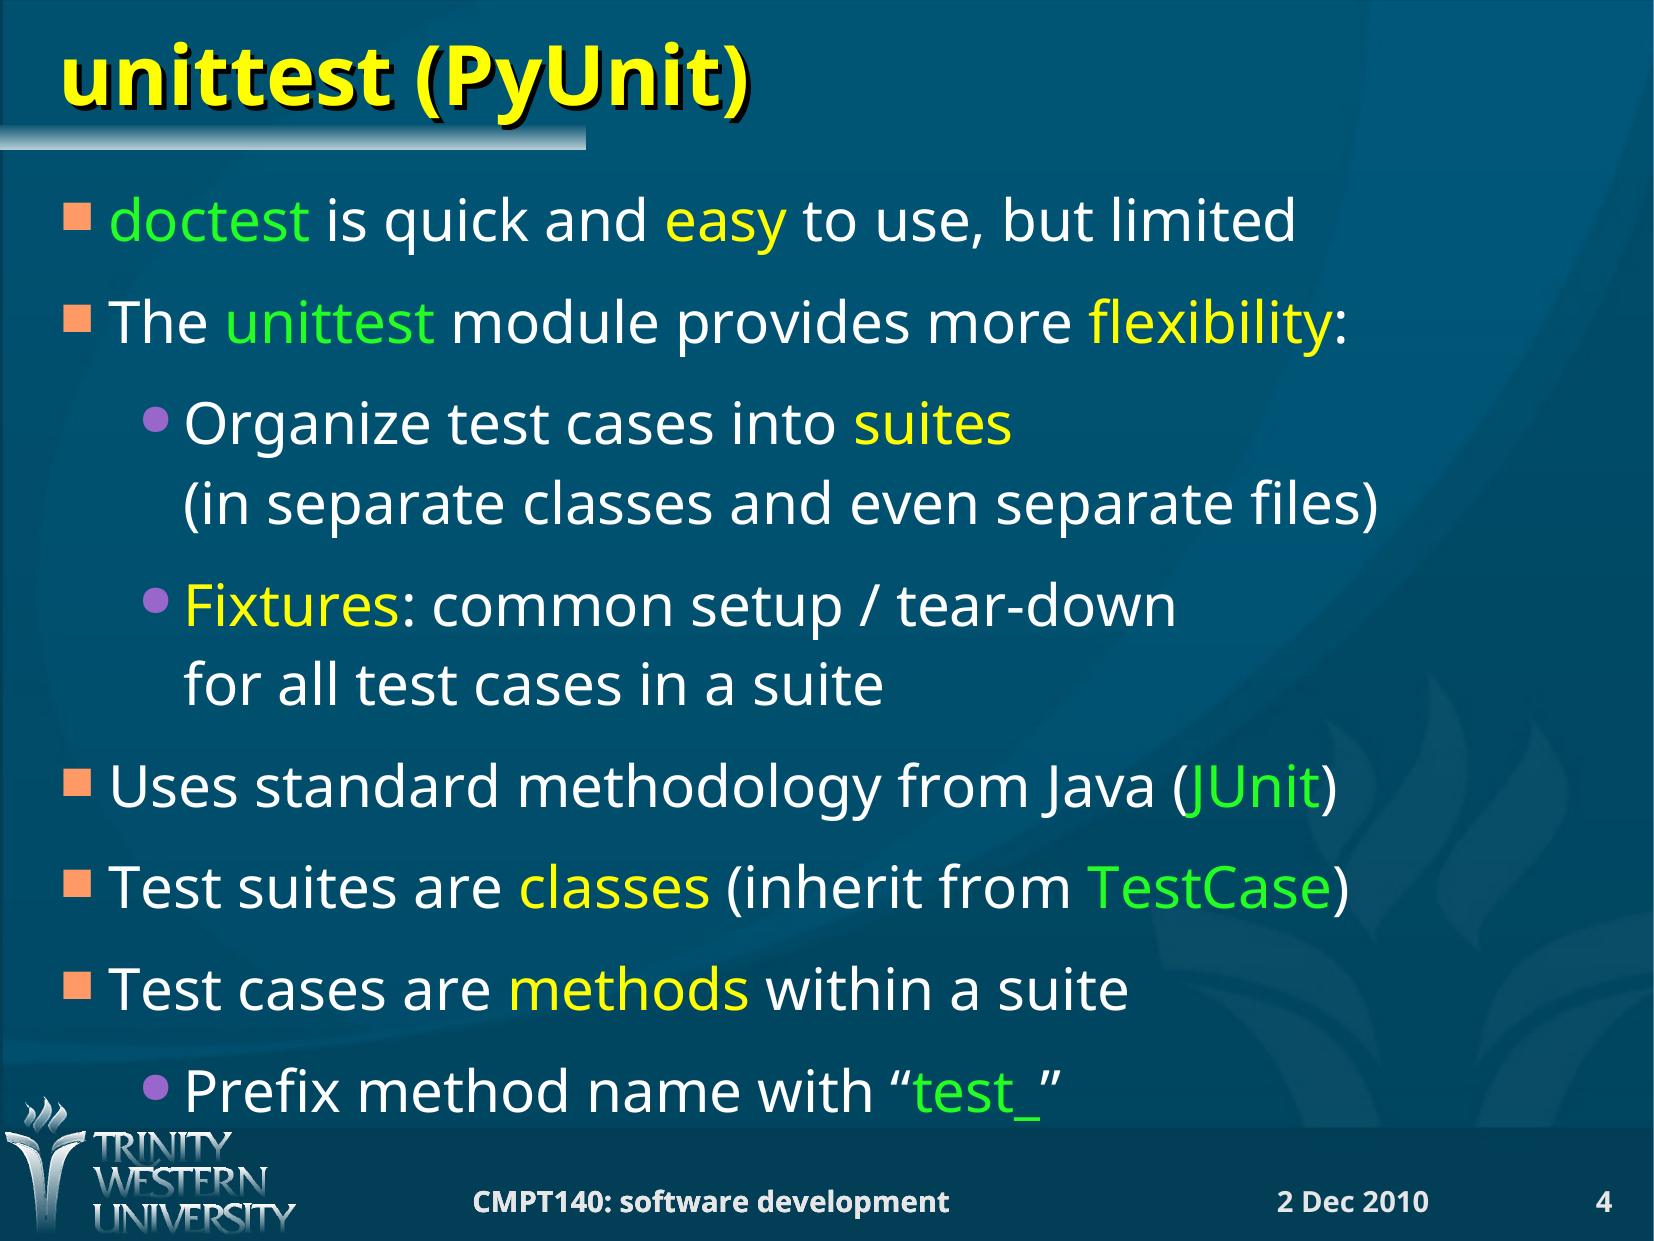

# unittest (PyUnit)
doctest is quick and easy to use, but limited
The unittest module provides more flexibility:
Organize test cases into suites
(in separate classes and even separate files)
Fixtures: common setup / tear-down
for all test cases in a suite
Uses standard methodology from Java (JUnit)
Test suites are classes (inherit from TestCase)
Test cases are methods within a suite
Prefix method name with “test_”
CMPT140: software development
2 Dec 2010
4